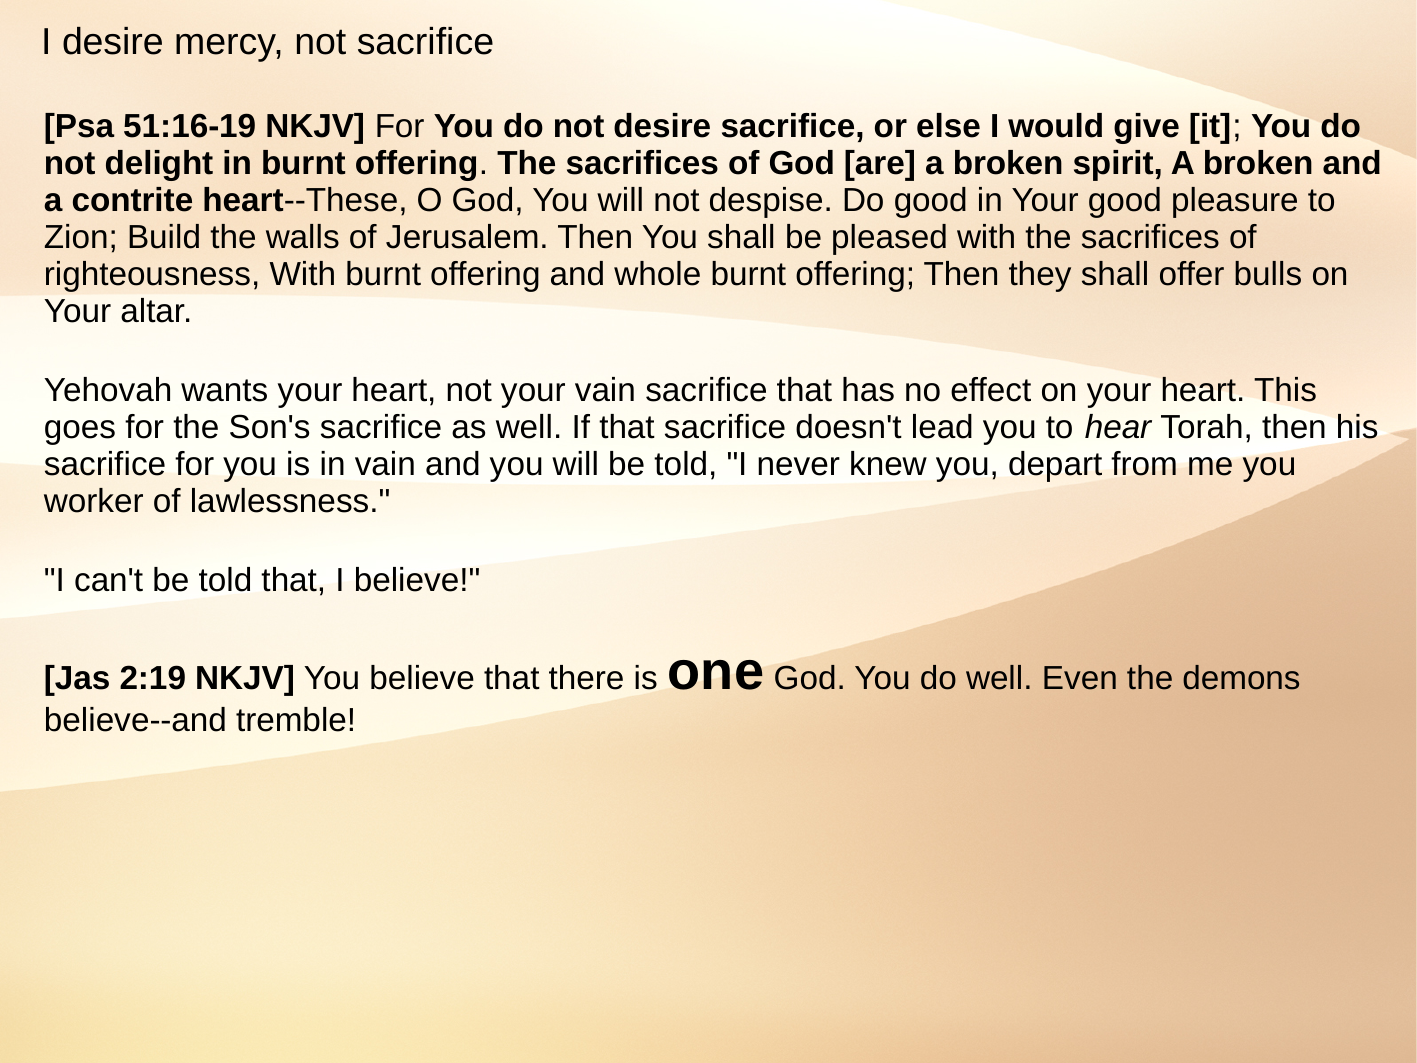

I desire mercy, not sacrifice
[Psa 51:16-19 NKJV] For You do not desire sacrifice, or else I would give [it]; You do not delight in burnt offering. The sacrifices of God [are] a broken spirit, A broken and a contrite heart--These, O God, You will not despise. Do good in Your good pleasure to Zion; Build the walls of Jerusalem. Then You shall be pleased with the sacrifices of righteousness, With burnt offering and whole burnt offering; Then they shall offer bulls on Your altar.
Yehovah wants your heart, not your vain sacrifice that has no effect on your heart. This goes for the Son's sacrifice as well. If that sacrifice doesn't lead you to hear Torah, then his sacrifice for you is in vain and you will be told, "I never knew you, depart from me you worker of lawlessness."
"I can't be told that, I believe!"
[Jas 2:19 NKJV] You believe that there is one God. You do well. Even the demons believe--and tremble!